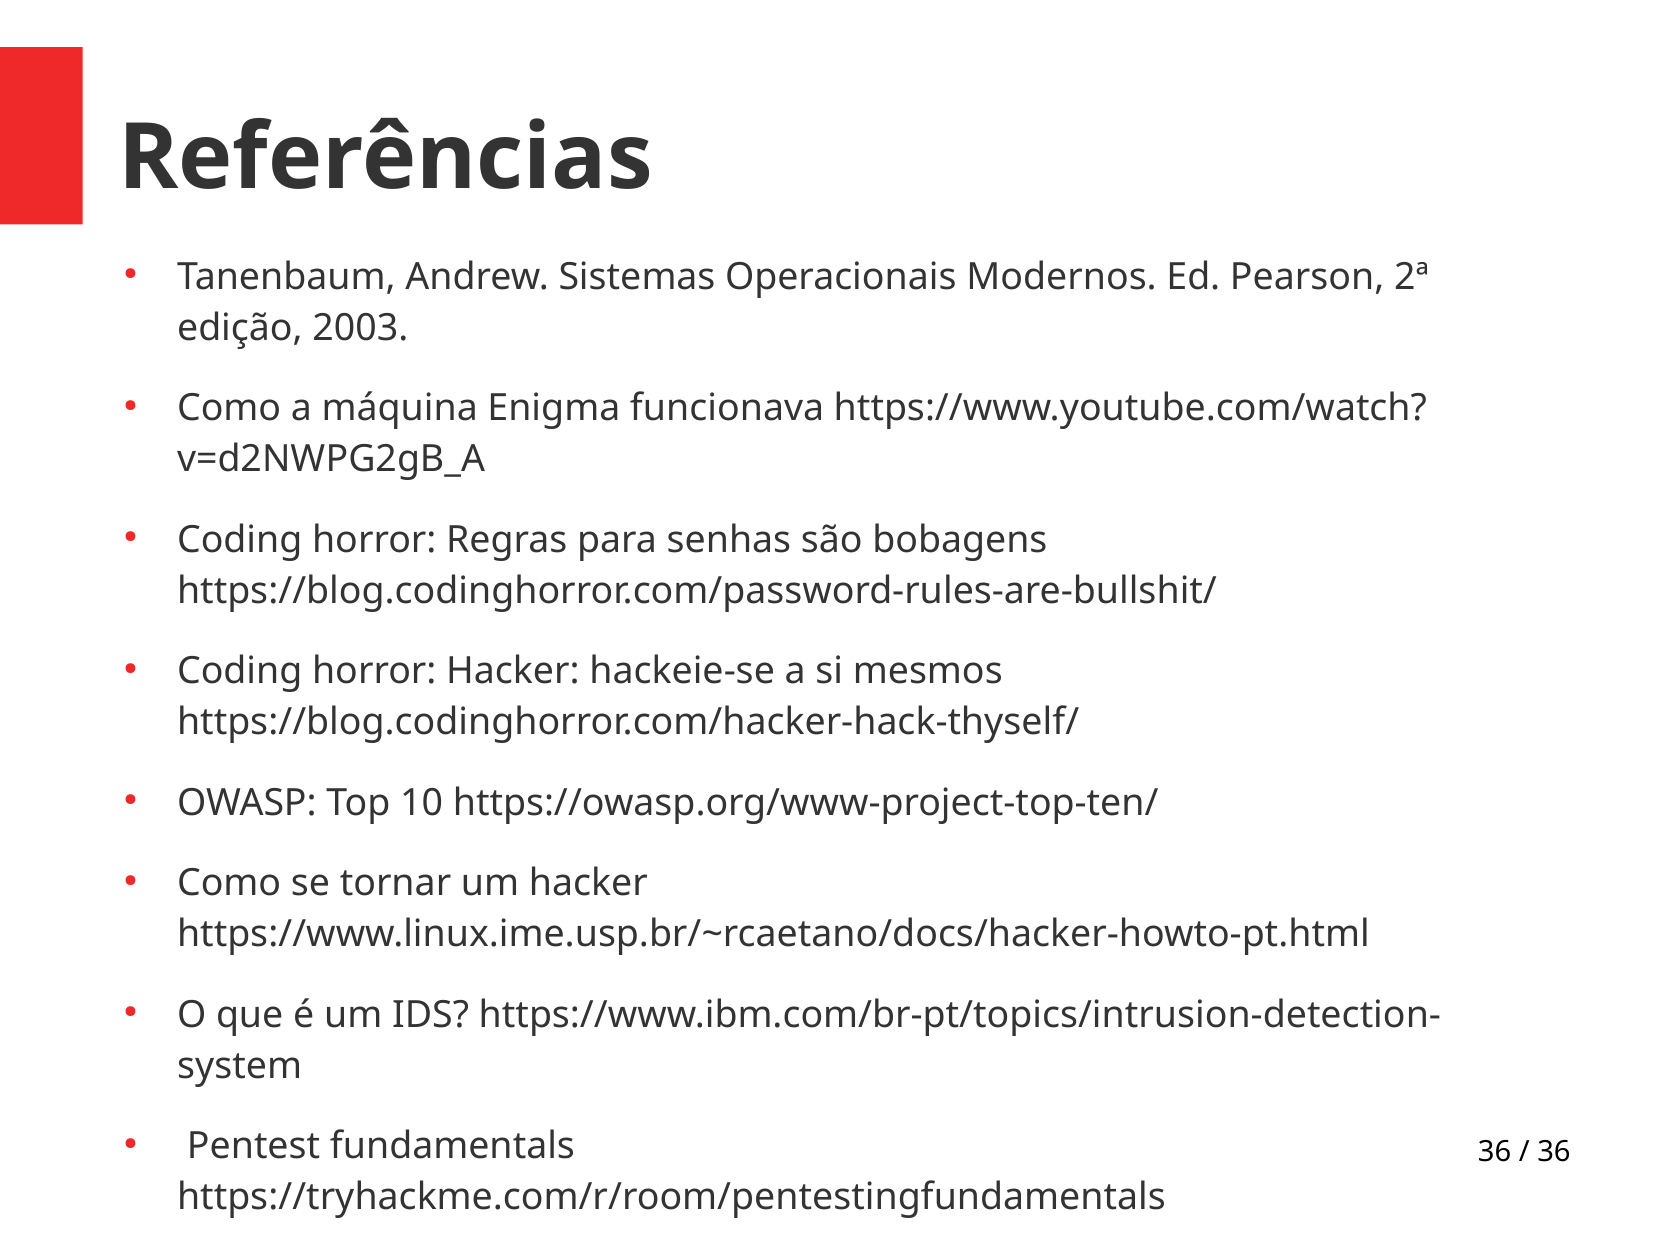

# Referências
Tanenbaum, Andrew. Sistemas Operacionais Modernos. Ed. Pearson, 2ª edição, 2003.
Como a máquina Enigma funcionava https://www.youtube.com/watch?v=d2NWPG2gB_A
Coding horror: Regras para senhas são bobagens https://blog.codinghorror.com/password-rules-are-bullshit/
Coding horror: Hacker: hackeie-se a si mesmos https://blog.codinghorror.com/hacker-hack-thyself/
OWASP: Top 10 https://owasp.org/www-project-top-ten/
Como se tornar um hacker https://www.linux.ime.usp.br/~rcaetano/docs/hacker-howto-pt.html
O que é um IDS? https://www.ibm.com/br-pt/topics/intrusion-detection-system
 Pentest fundamentals https://tryhackme.com/r/room/pentestingfundamentals
36